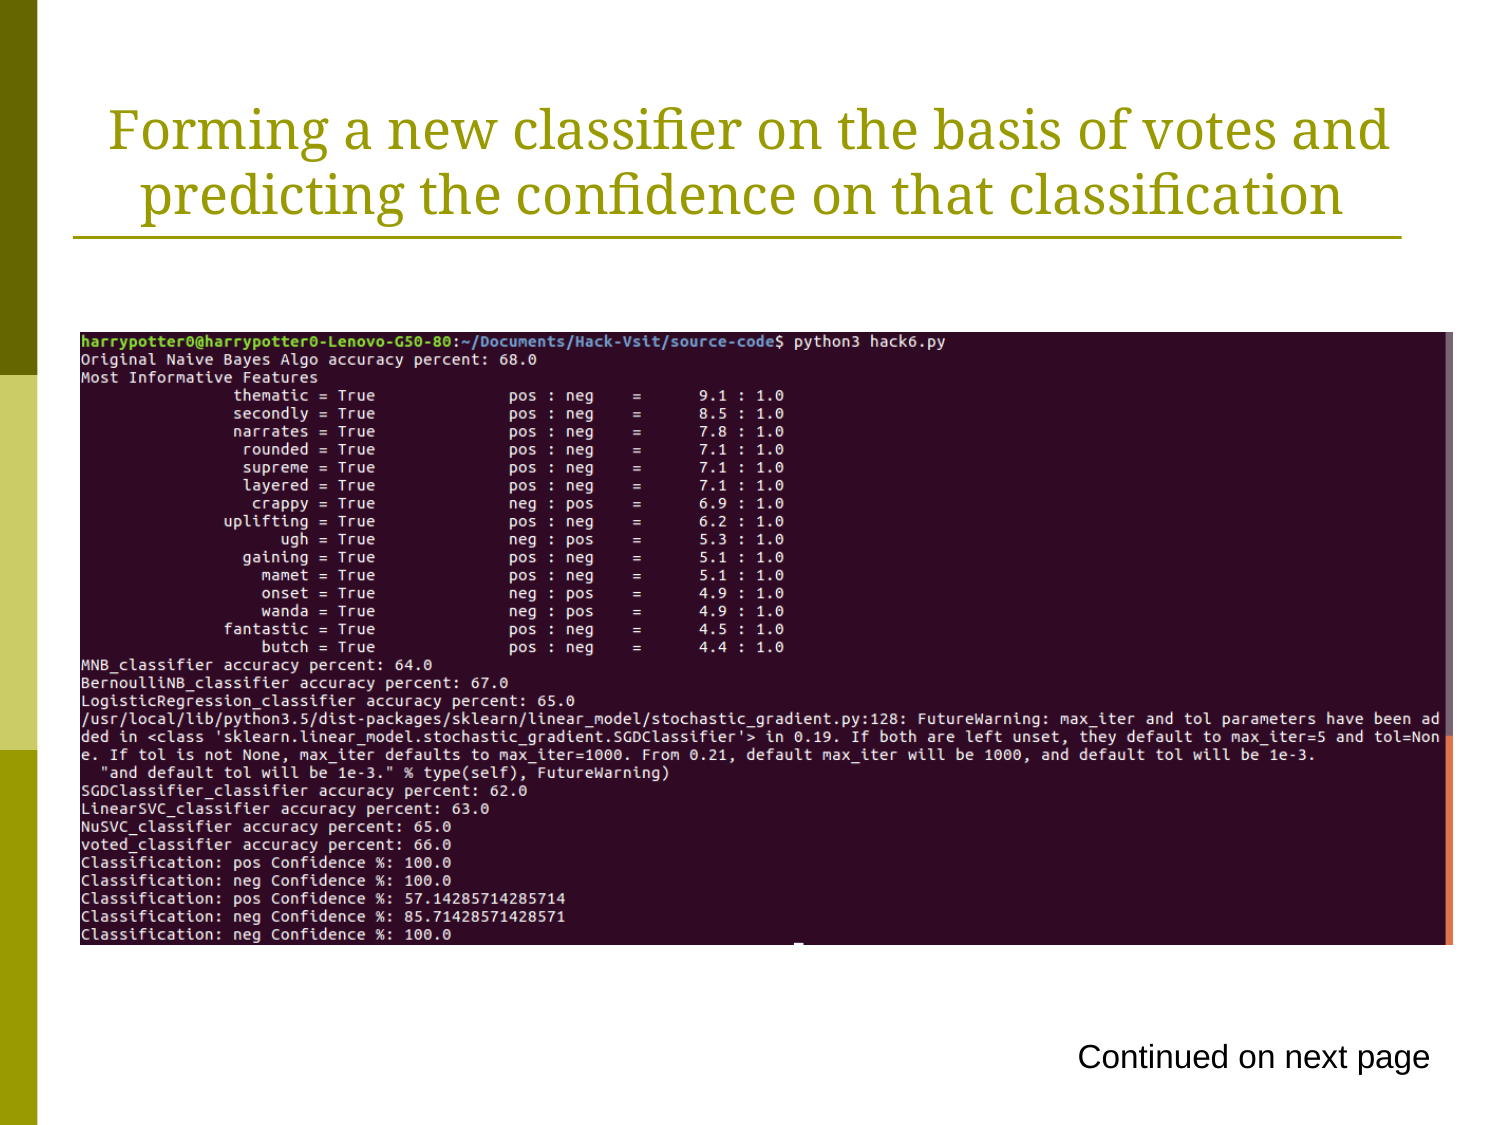

# Forming a new classifier on the basis of votes and predicting the confidence on that classification
Continued on next page